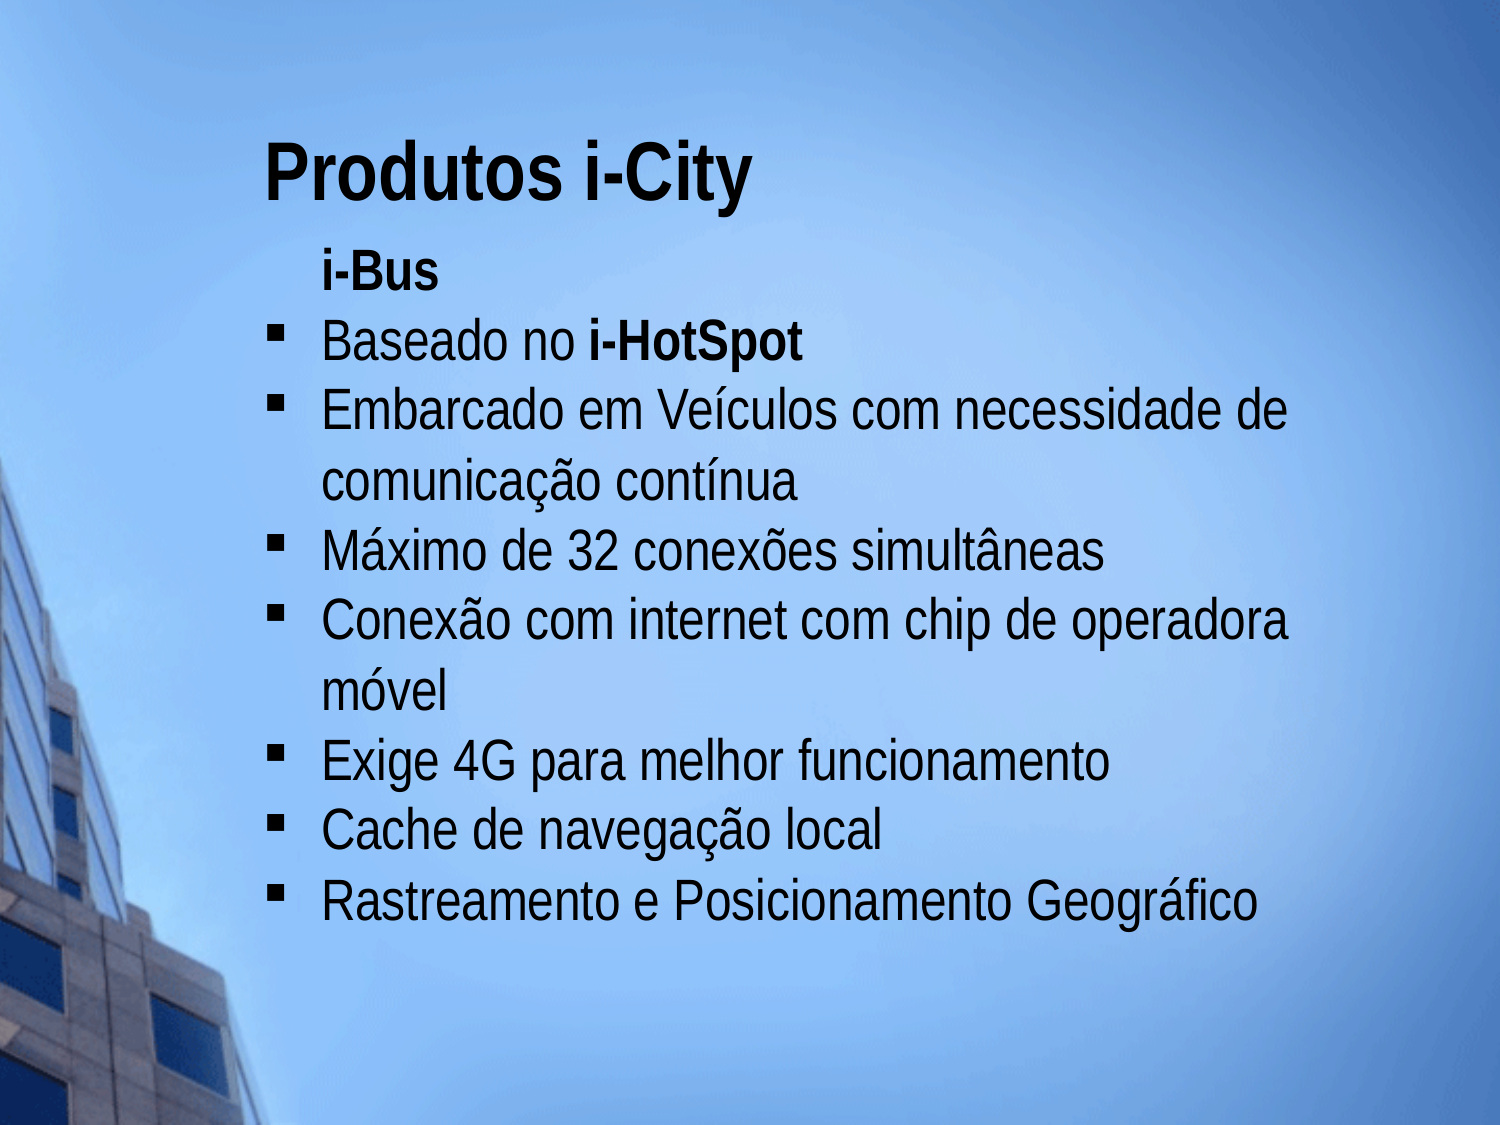

Produtos i-City
i-Bus
Baseado no i-HotSpot
Embarcado em Veículos com necessidade de comunicação contínua
Máximo de 32 conexões simultâneas
Conexão com internet com chip de operadora móvel
Exige 4G para melhor funcionamento
Cache de navegação local
Rastreamento e Posicionamento Geográfico